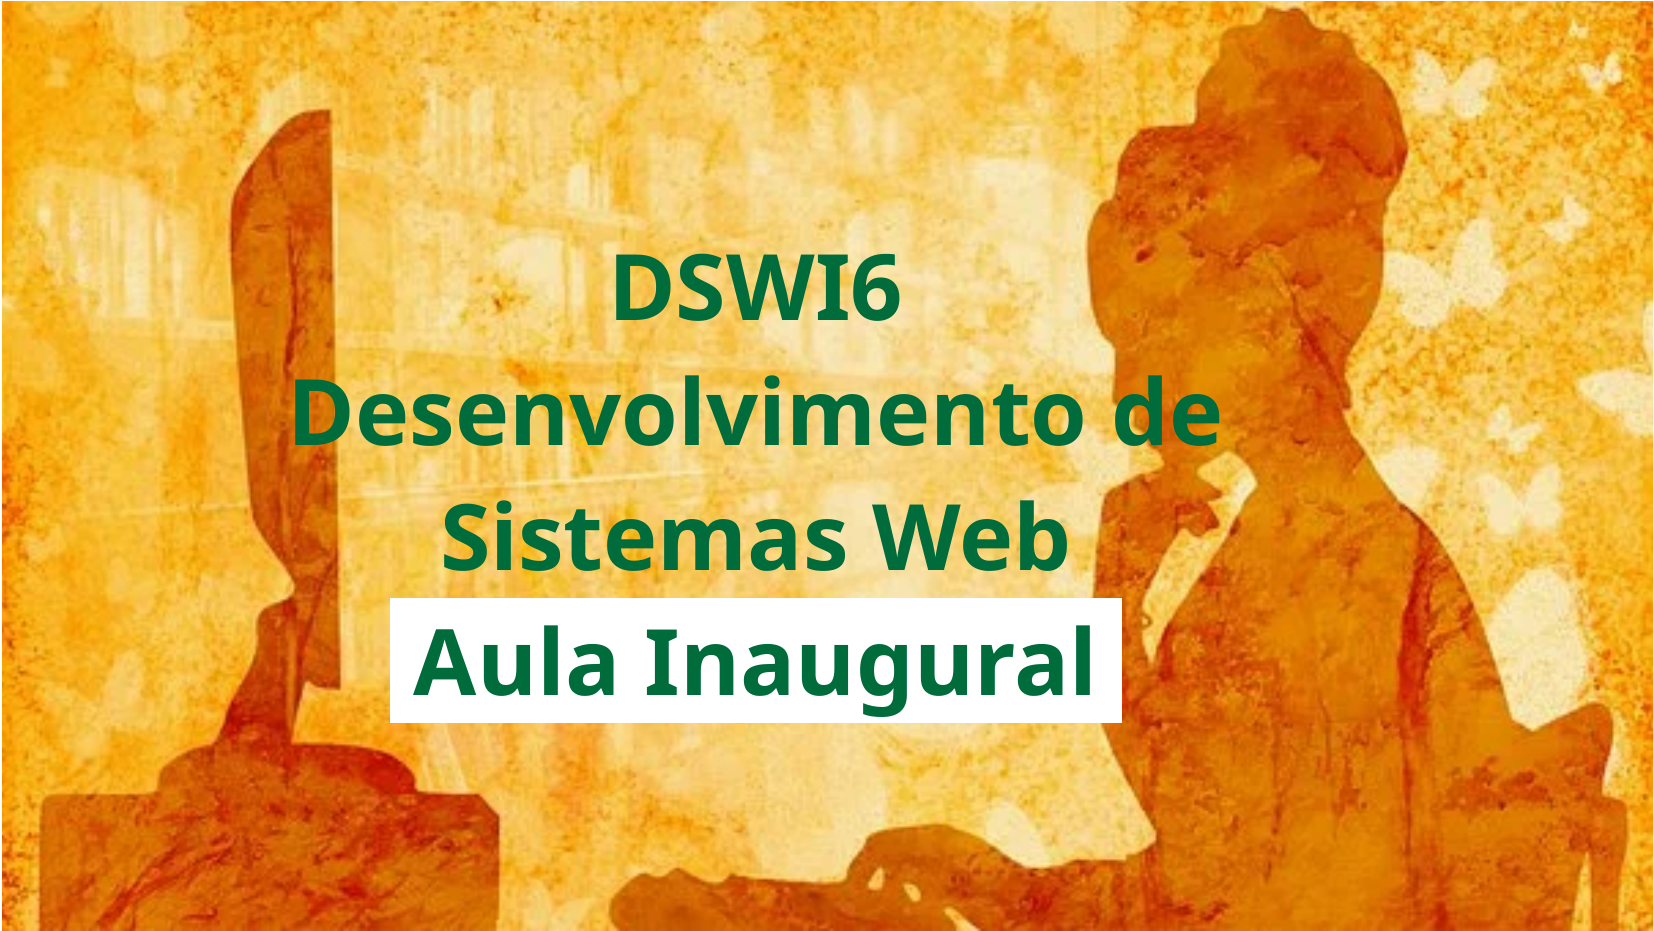

# DSWI6
Desenvolvimento de Sistemas Web
 Aula Inaugural
2